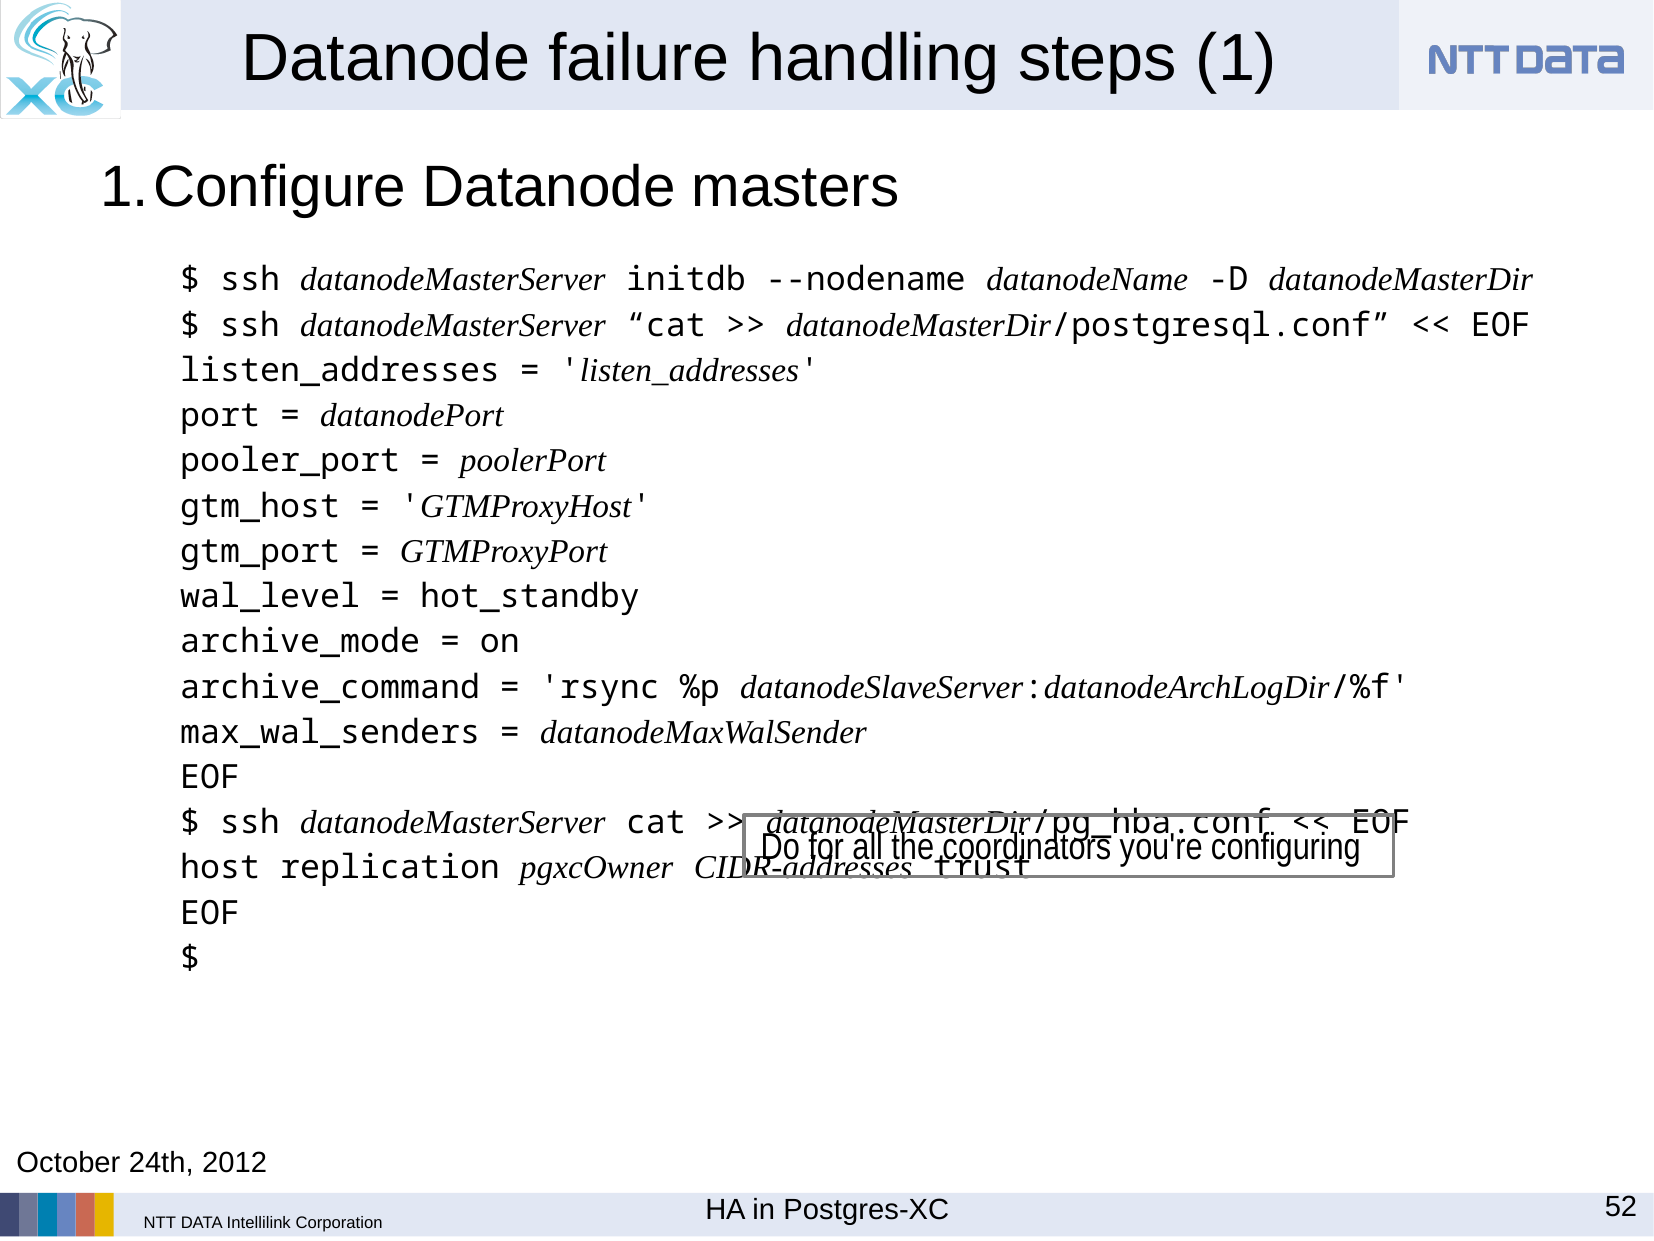

# Datanode failure handling steps (1)
Configure Datanode masters
$ ssh datanodeMasterServer initdb --nodename datanodeName -D datanodeMasterDir
$ ssh datanodeMasterServer “cat >> datanodeMasterDir/postgresql.conf” << EOF
listen_addresses = 'listen_addresses'
port = datanodePort
pooler_port = poolerPort
gtm_host = 'GTMProxyHost'
gtm_port = GTMProxyPort
wal_level = hot_standby
archive_mode = on
archive_command = 'rsync %p datanodeSlaveServer:datanodeArchLogDir/%f'
max_wal_senders = datanodeMaxWalSender
EOF
$ ssh datanodeMasterServer cat >> datanodeMasterDir/pg_hba.conf << EOF
host replication pgxcOwner CIDR-addresses trust
EOF
$
Do for all the coordinators you're configuring
October 24th, 2012
52
HA in Postgres-XC